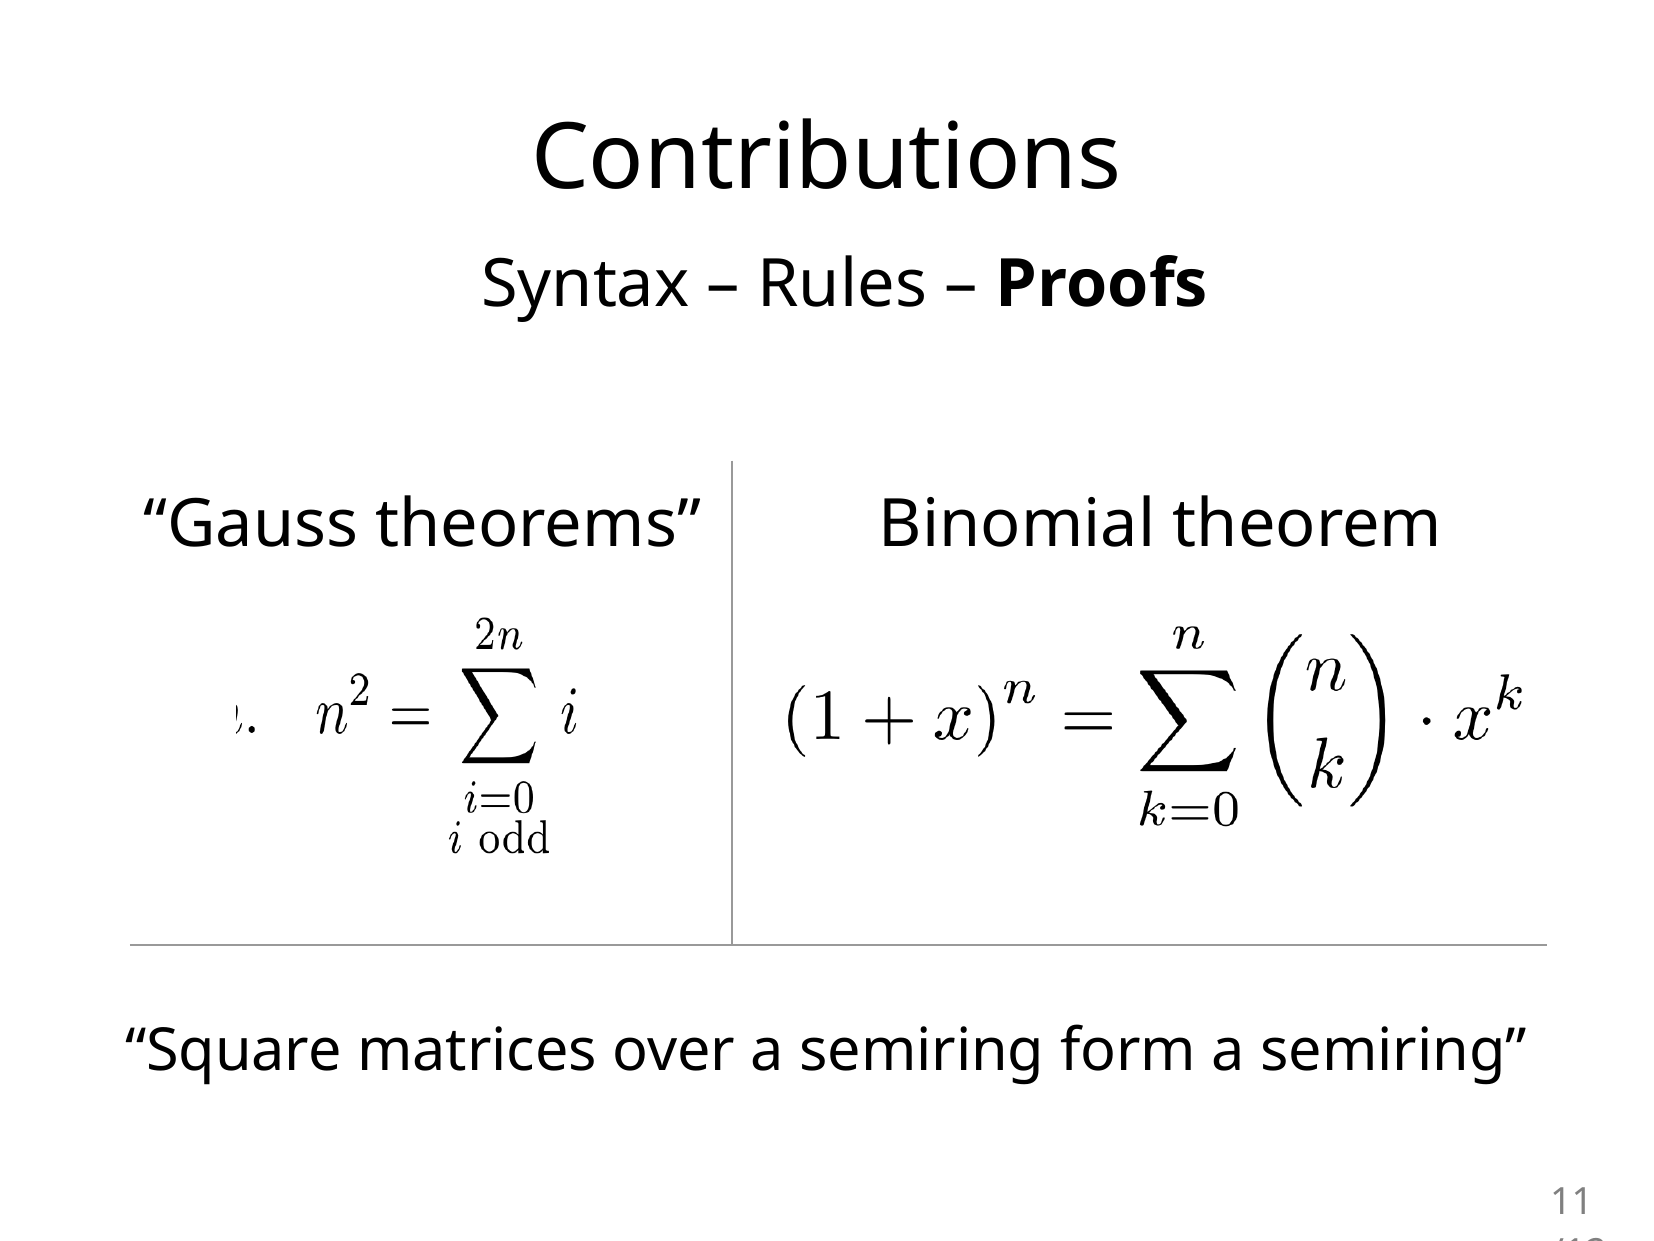

# Contributions
Syntax – Rules – Proofs
“Gauss theorems”
Binomial theorem
“Square matrices over a semiring form a semiring”